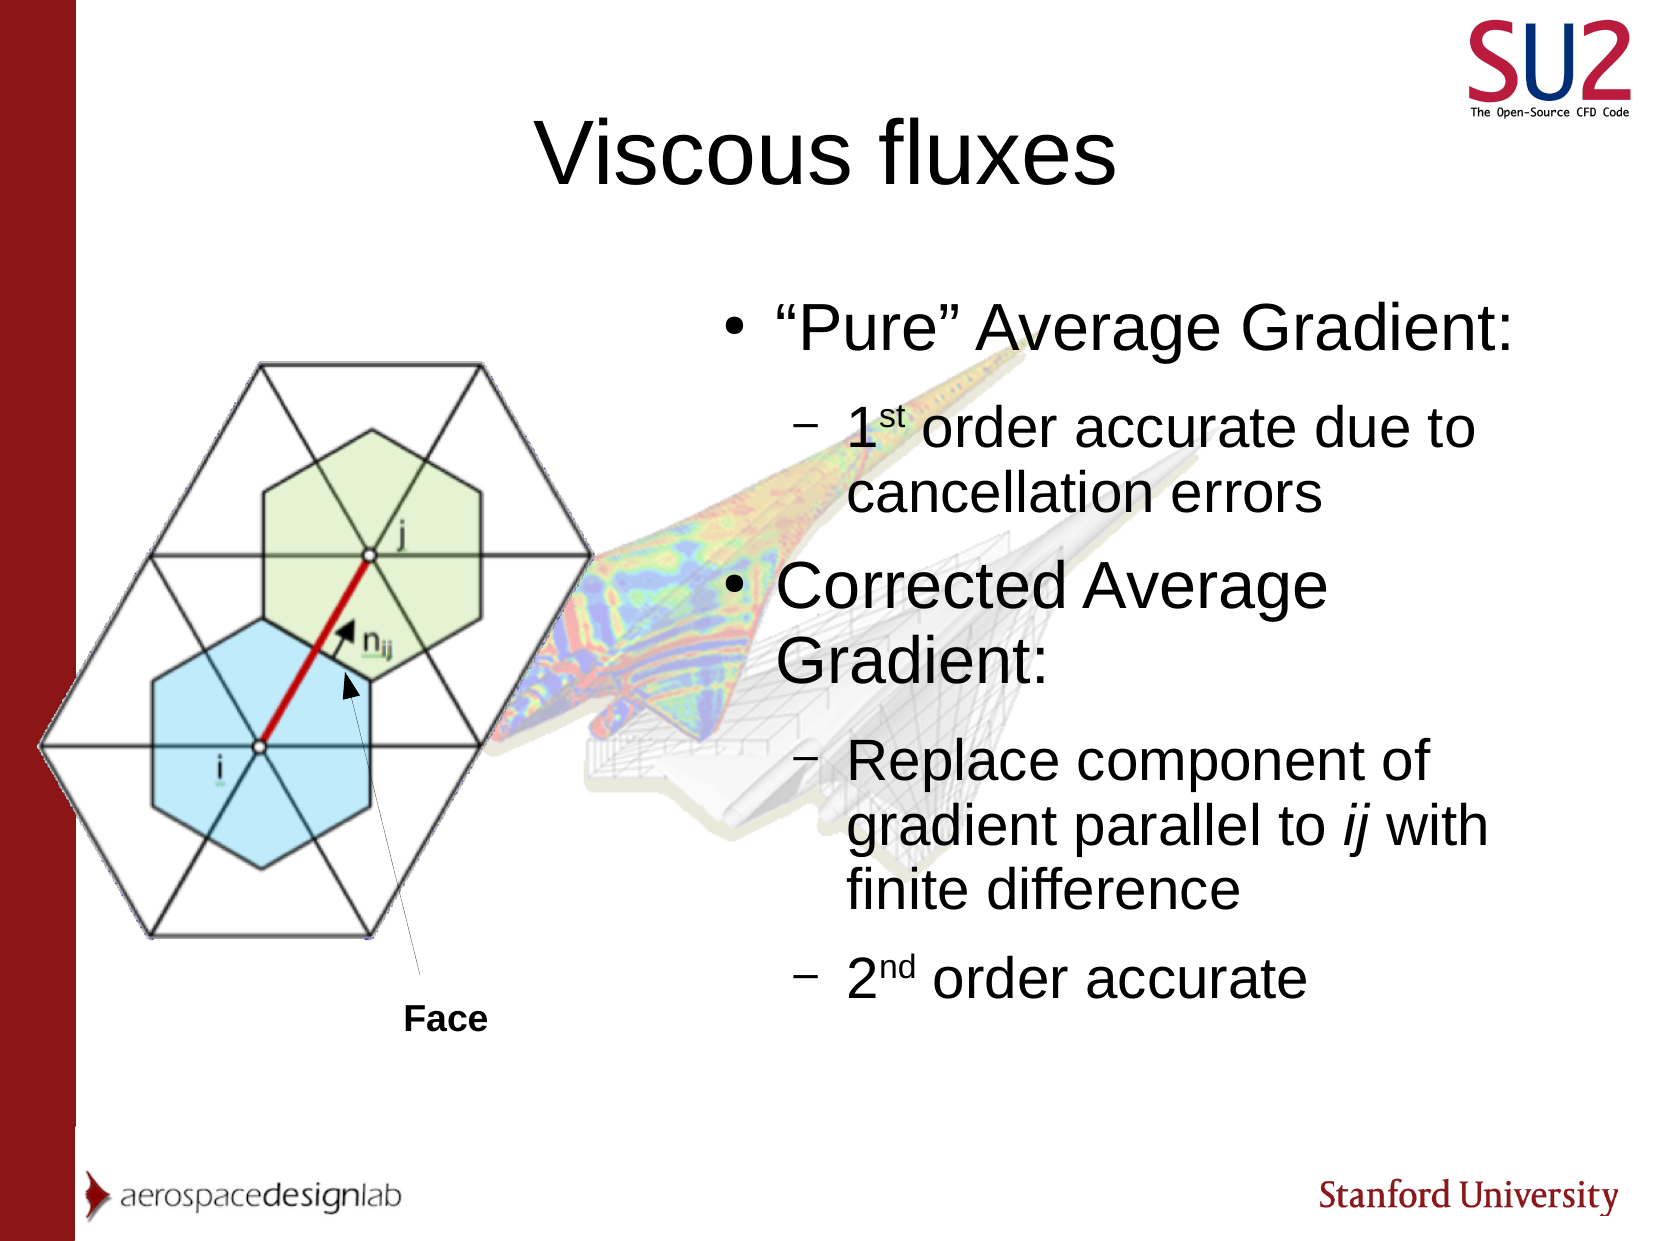

# Viscous fluxes
“Pure” Average Gradient:
1st order accurate due to cancellation errors
Corrected Average Gradient:
Replace component of gradient parallel to ij with finite difference
2nd order accurate
Face